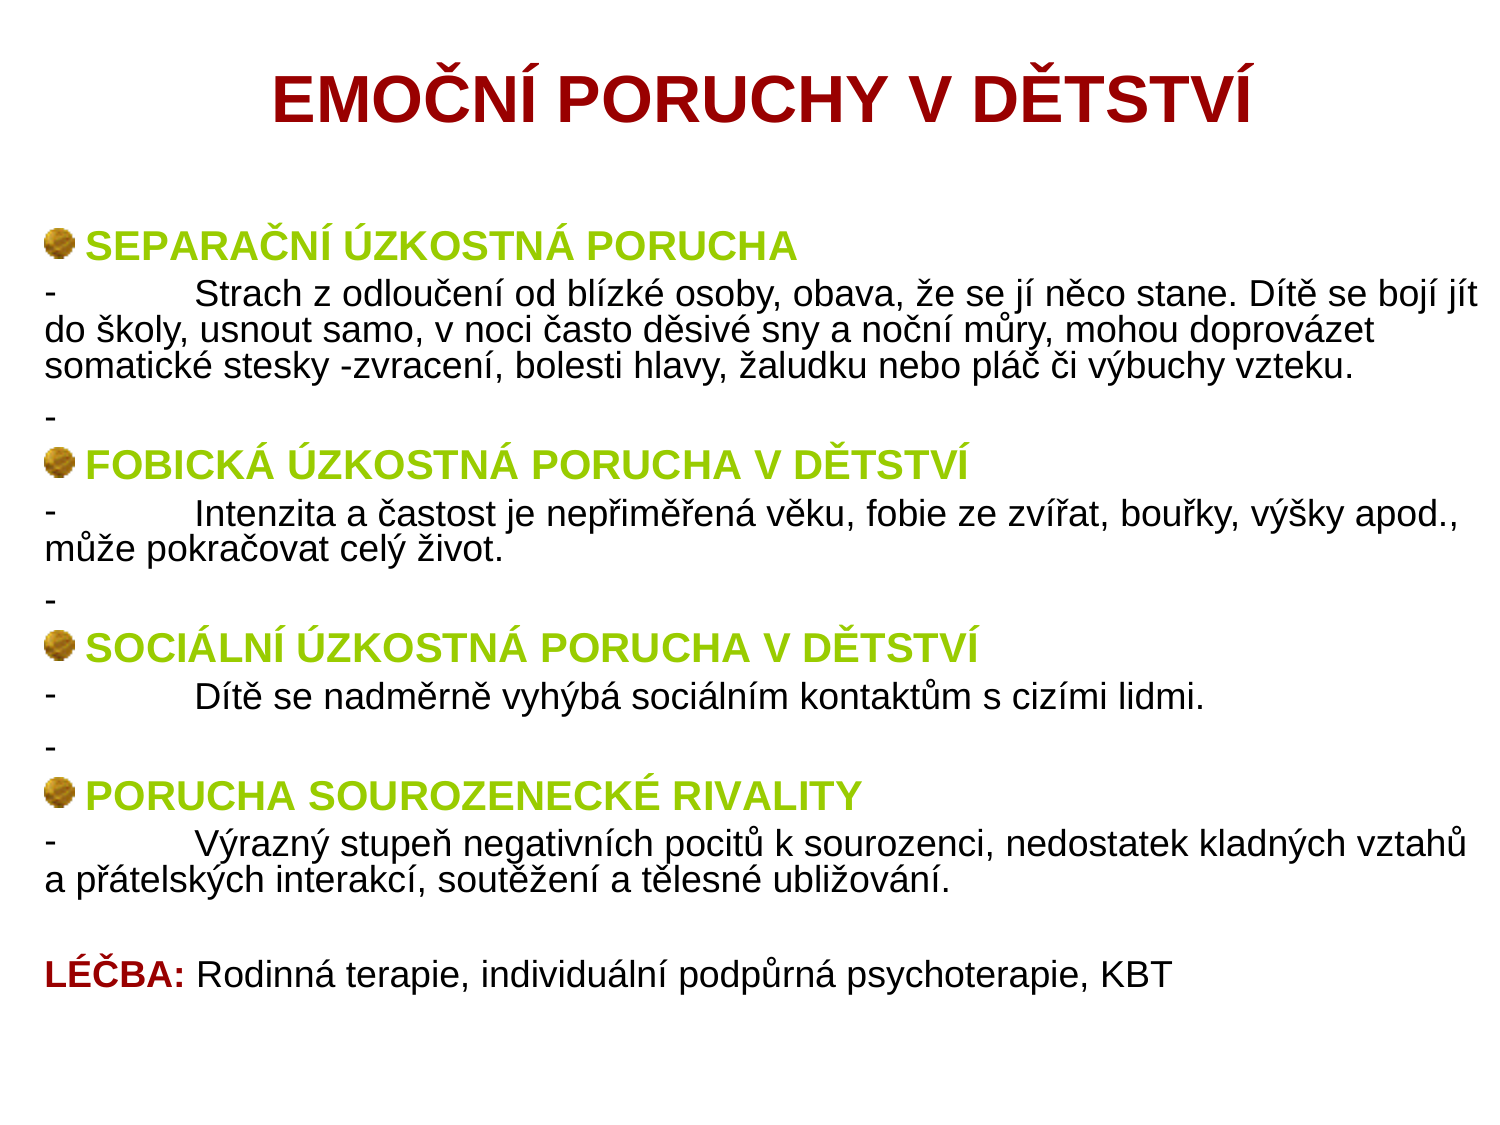

# EMOČNÍ PORUCHY V DĚTSTVÍ
 SEPARAČNÍ ÚZKOSTNÁ PORUCHA
 	Strach z odloučení od blízké osoby, obava, že se jí něco stane. Dítě se bojí jít do školy, usnout samo, v noci často děsivé sny a noční můry, mohou doprovázet somatické stesky -zvracení, bolesti hlavy, žaludku nebo pláč či výbuchy vzteku.
 FOBICKÁ ÚZKOSTNÁ PORUCHA V DĚTSTVÍ
 	Intenzita a častost je nepřiměřená věku, fobie ze zvířat, bouřky, výšky apod., může pokračovat celý život.
 SOCIÁLNÍ ÚZKOSTNÁ PORUCHA V DĚTSTVÍ
 	Dítě se nadměrně vyhýbá sociálním kontaktům s cizími lidmi.
 PORUCHA SOUROZENECKÉ RIVALITY
 	Výrazný stupeň negativních pocitů k sourozenci, nedostatek kladných vztahů a přátelských interakcí, soutěžení a tělesné ubližování.
LÉČBA: Rodinná terapie, individuální podpůrná psychoterapie, KBT